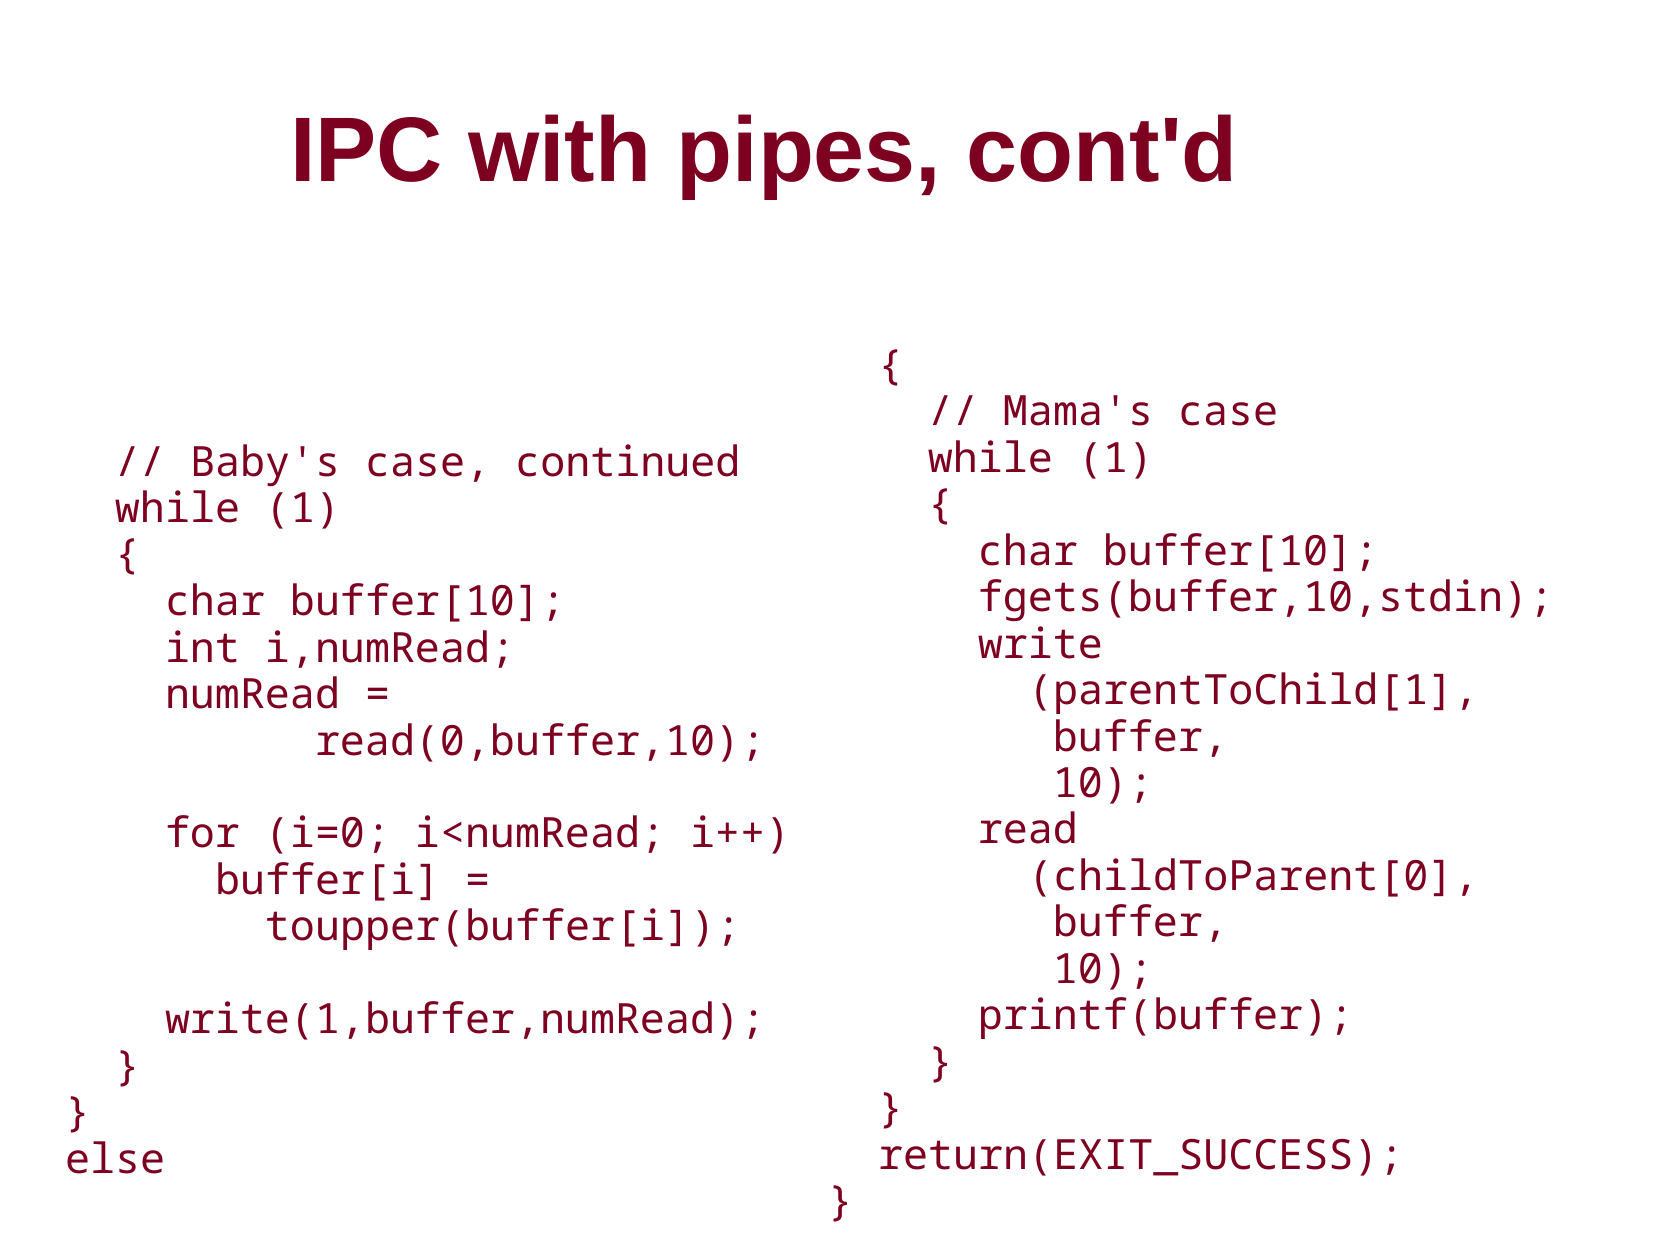

# IPC with pipes, cont'd
 {
 // Mama's case
 while (1)
 {
 char buffer[10];
 fgets(buffer,10,stdin);
 write
 (parentToChild[1],
 buffer,
 10);
 read
 (childToParent[0],
 buffer,
 10);
 printf(buffer);
 }
 }
 return(EXIT_SUCCESS);
}
 // Baby's case, continued
 while (1)
 {
 char buffer[10];
 int i,numRead;
 numRead =
 read(0,buffer,10);
 for (i=0; i<numRead; i++)
 buffer[i] =
 toupper(buffer[i]);
 write(1,buffer,numRead);
 }
 }
 else